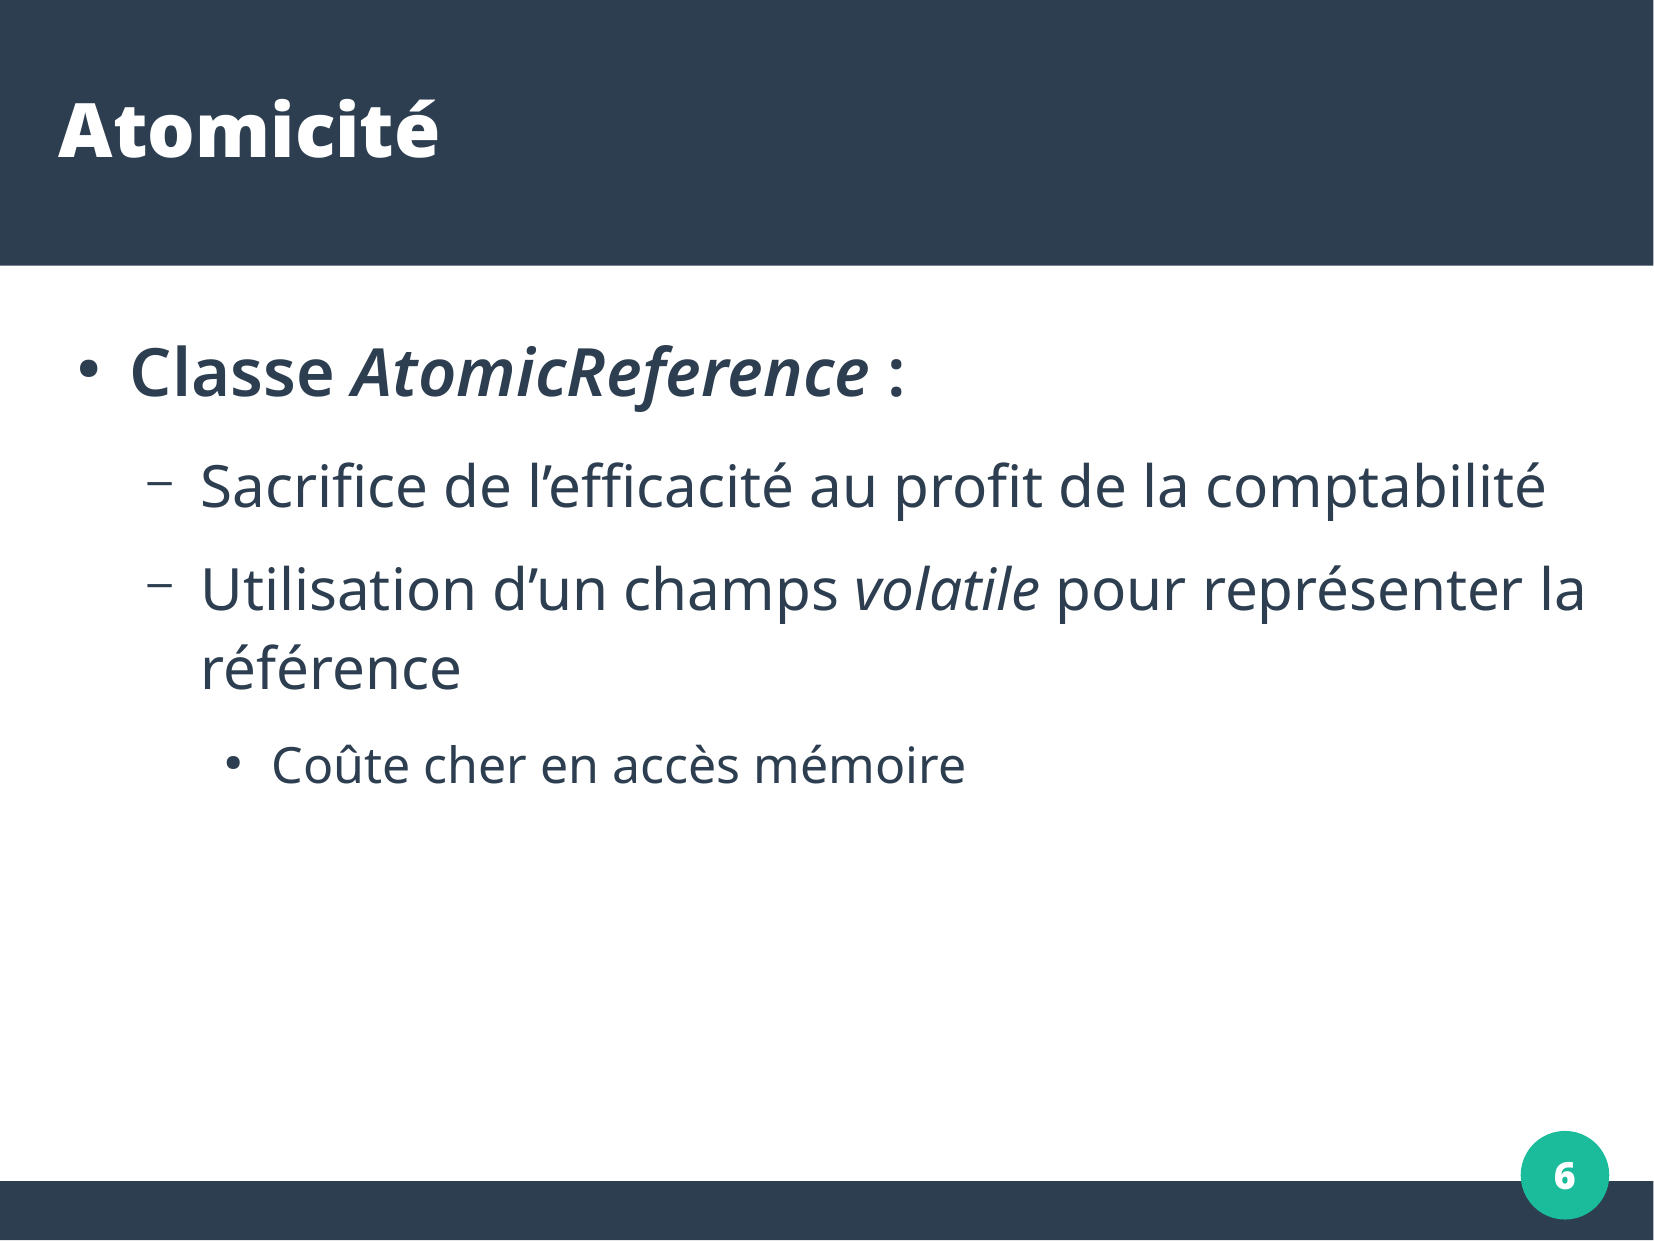

# Atomicité
Classe AtomicReference :
Sacrifice de l’efficacité au profit de la comptabilité
Utilisation d’un champs volatile pour représenter la référence
Coûte cher en accès mémoire
6